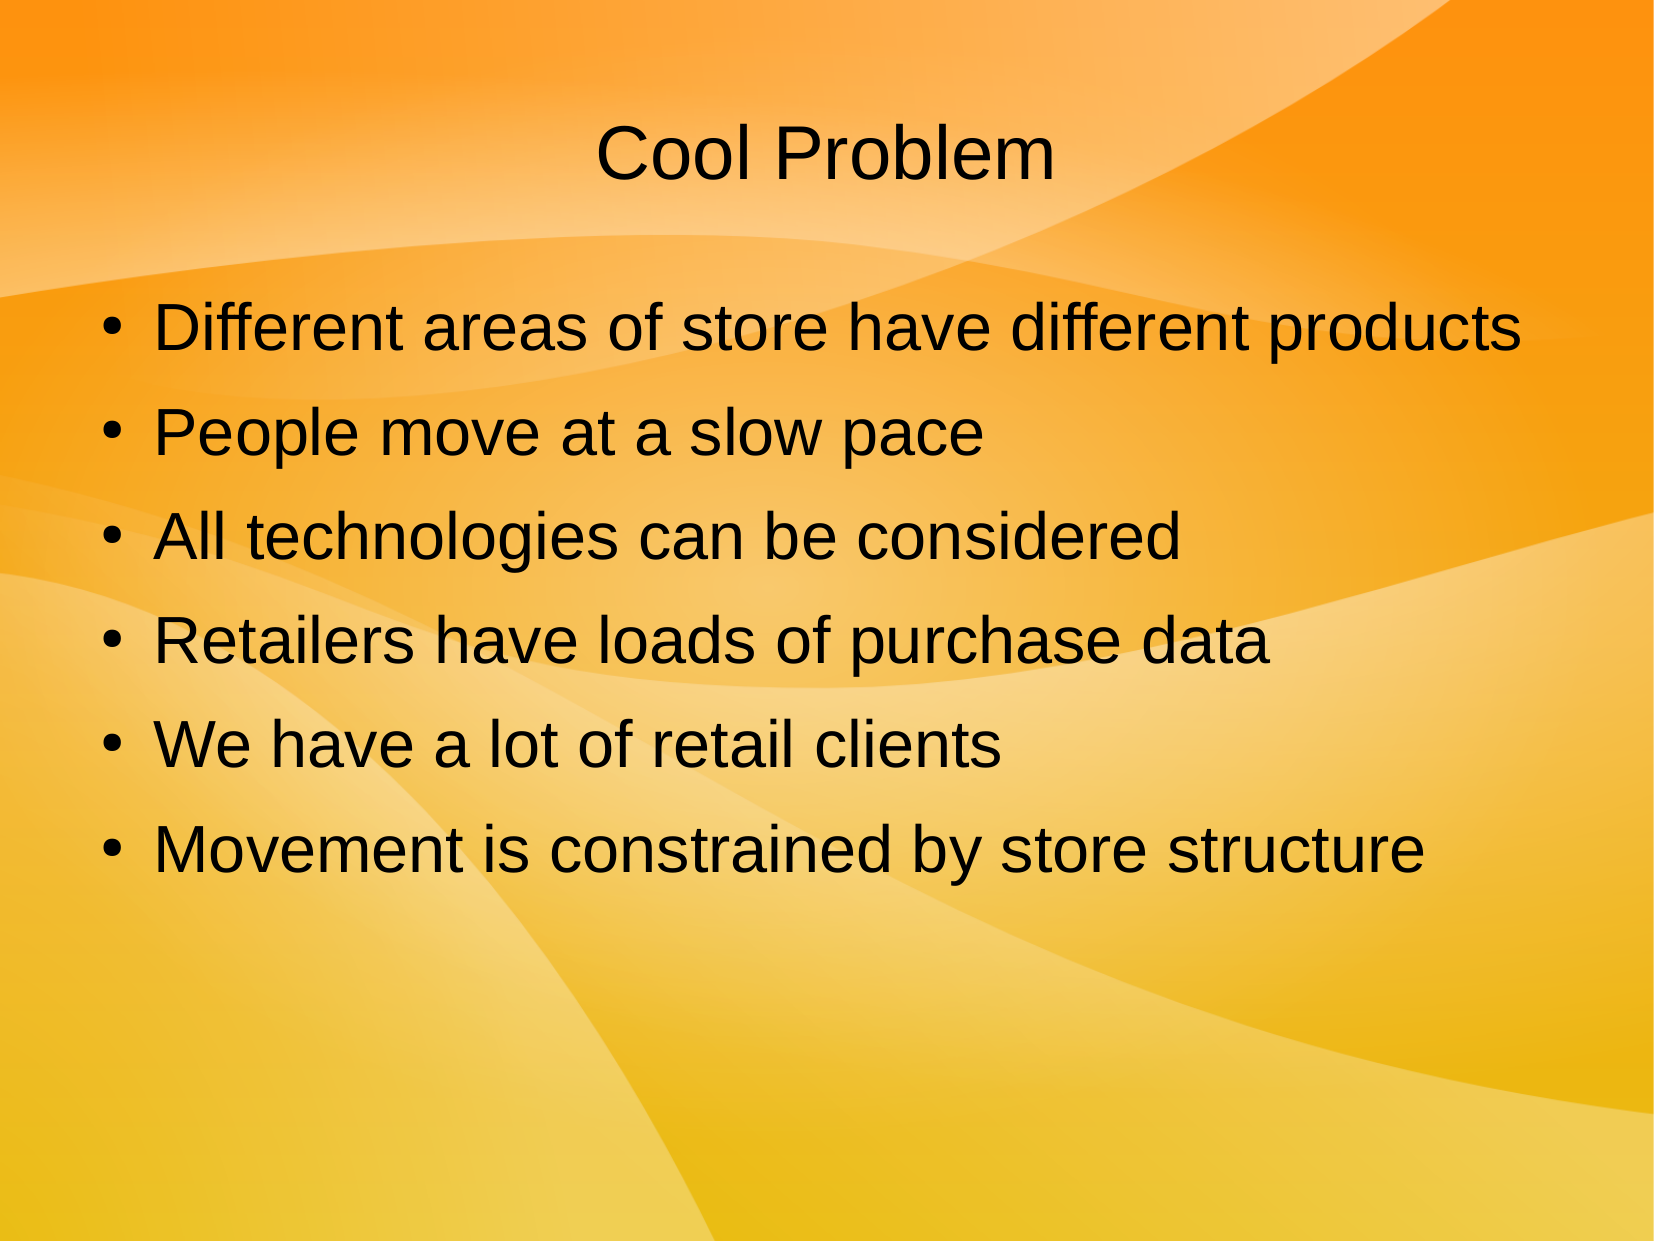

# Cool Problem
Different areas of store have different products
People move at a slow pace
All technologies can be considered
Retailers have loads of purchase data
We have a lot of retail clients
Movement is constrained by store structure